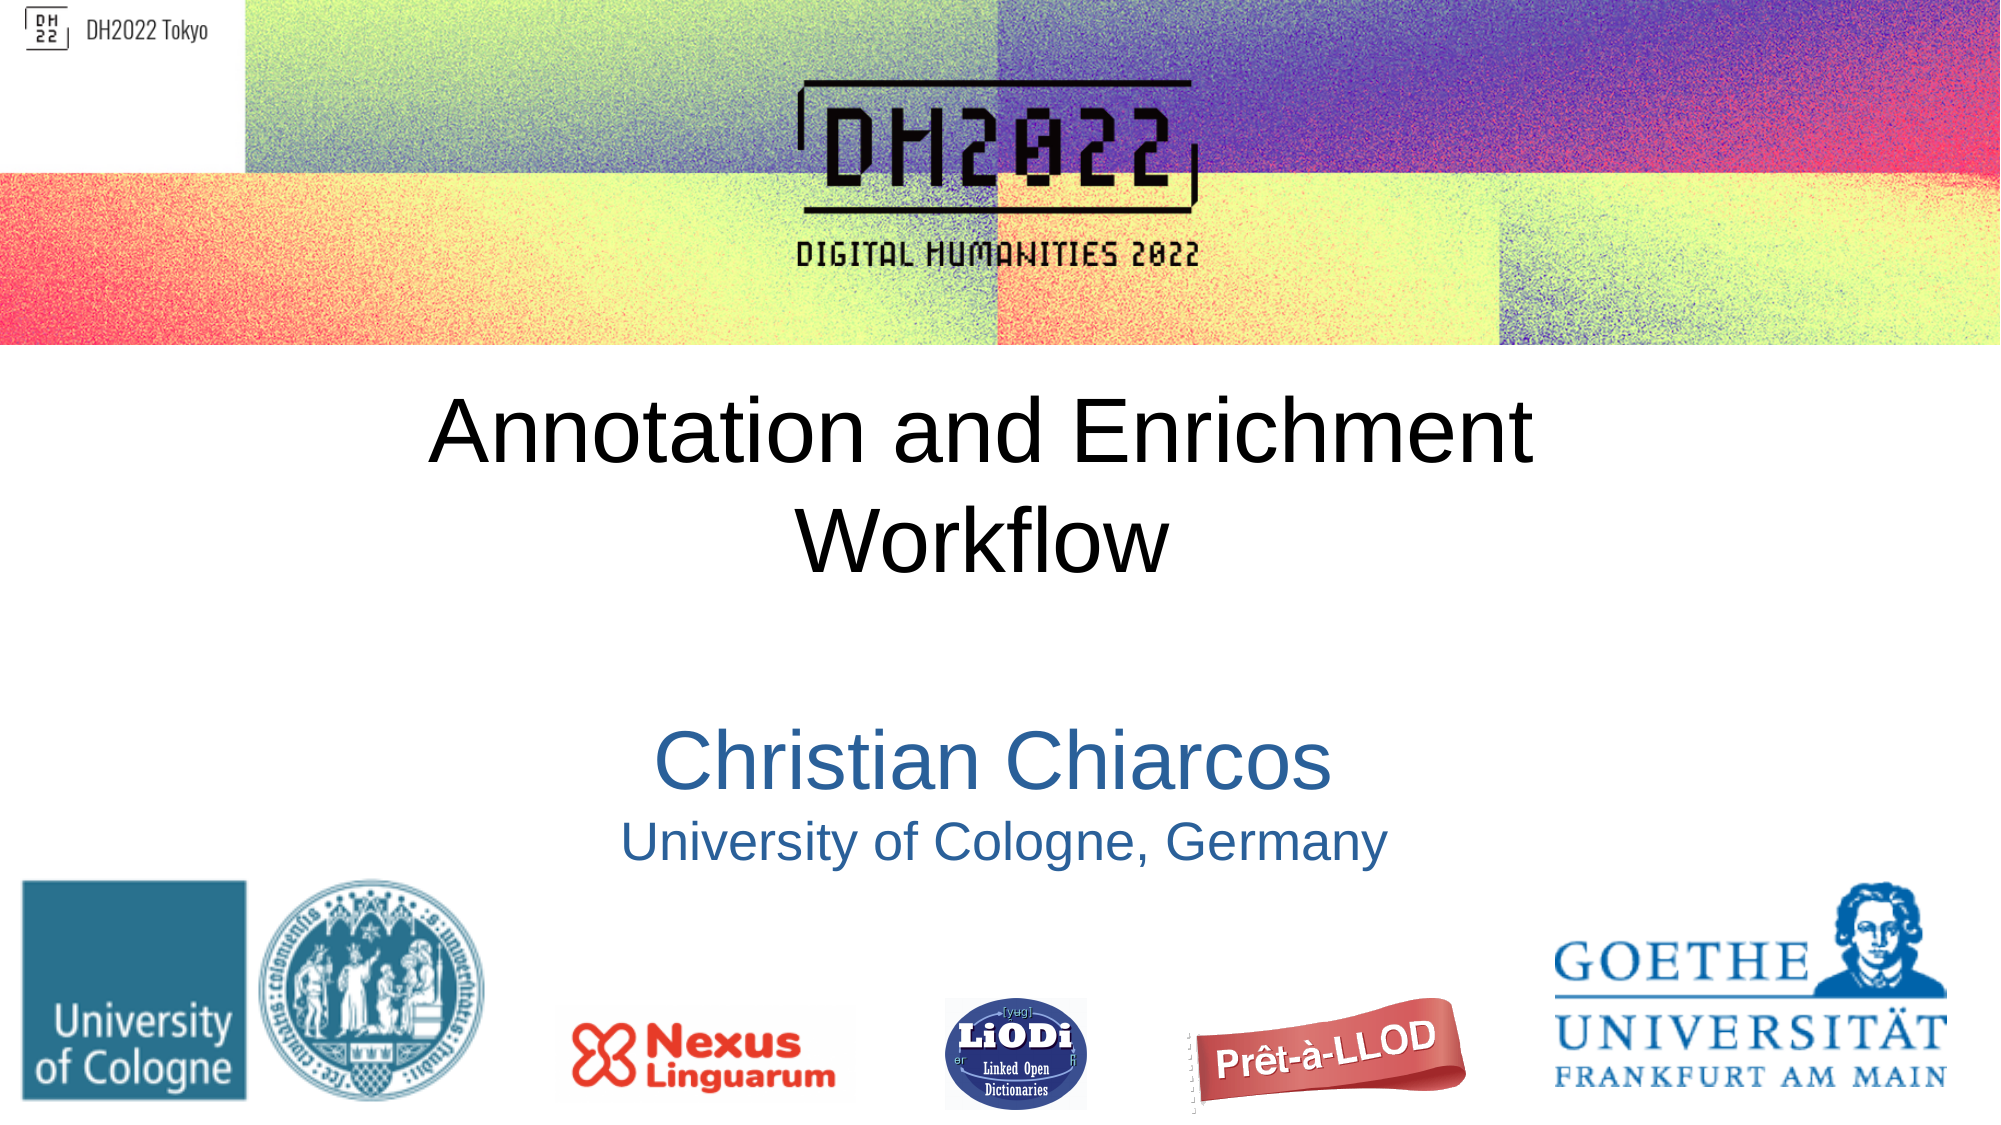

# Annotation and Enrichment Workflow
Christian Chiarcos
University of Cologne, Germany